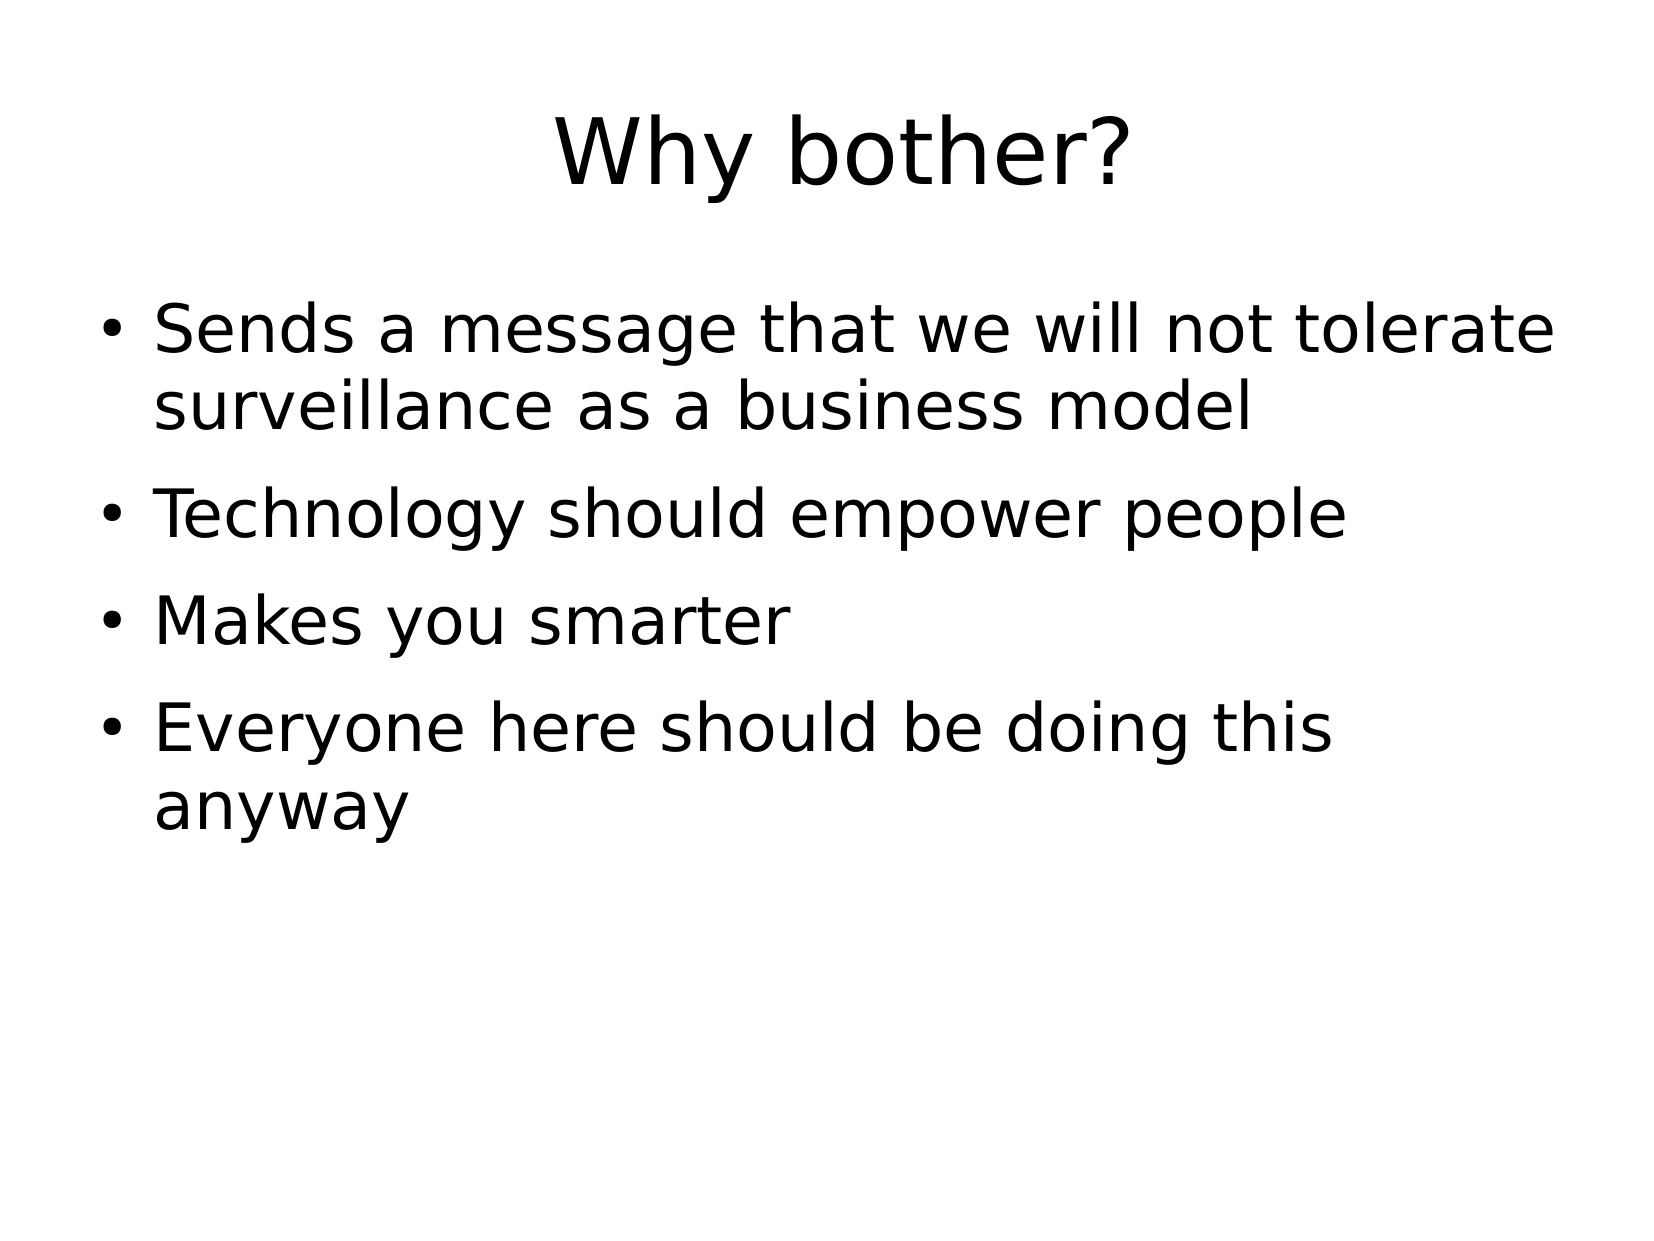

# Why bother?
Sends a message that we will not tolerate surveillance as a business model
Technology should empower people
Makes you smarter
Everyone here should be doing this anyway